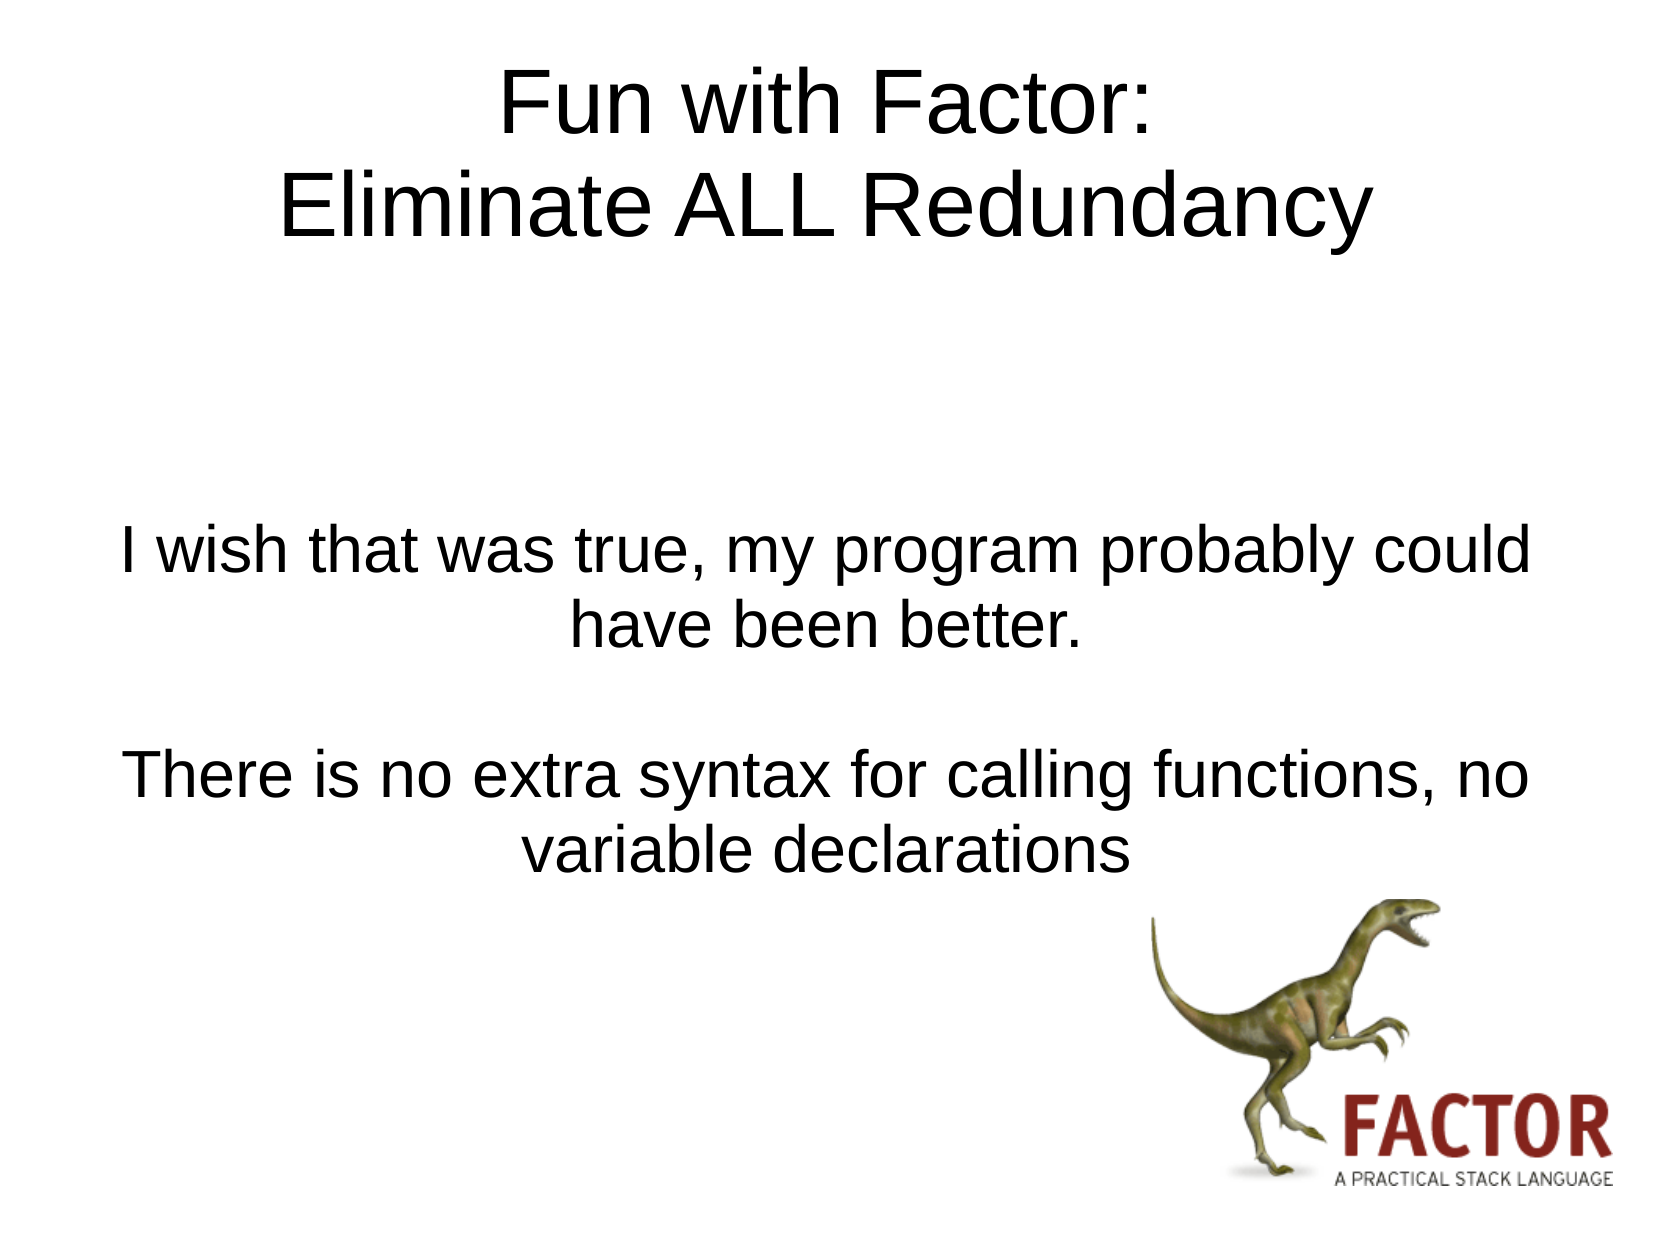

# Fun with Factor: Eliminate ALL Redundancy
I wish that was true, my program probably could have been better.
There is no extra syntax for calling functions, no variable declarations